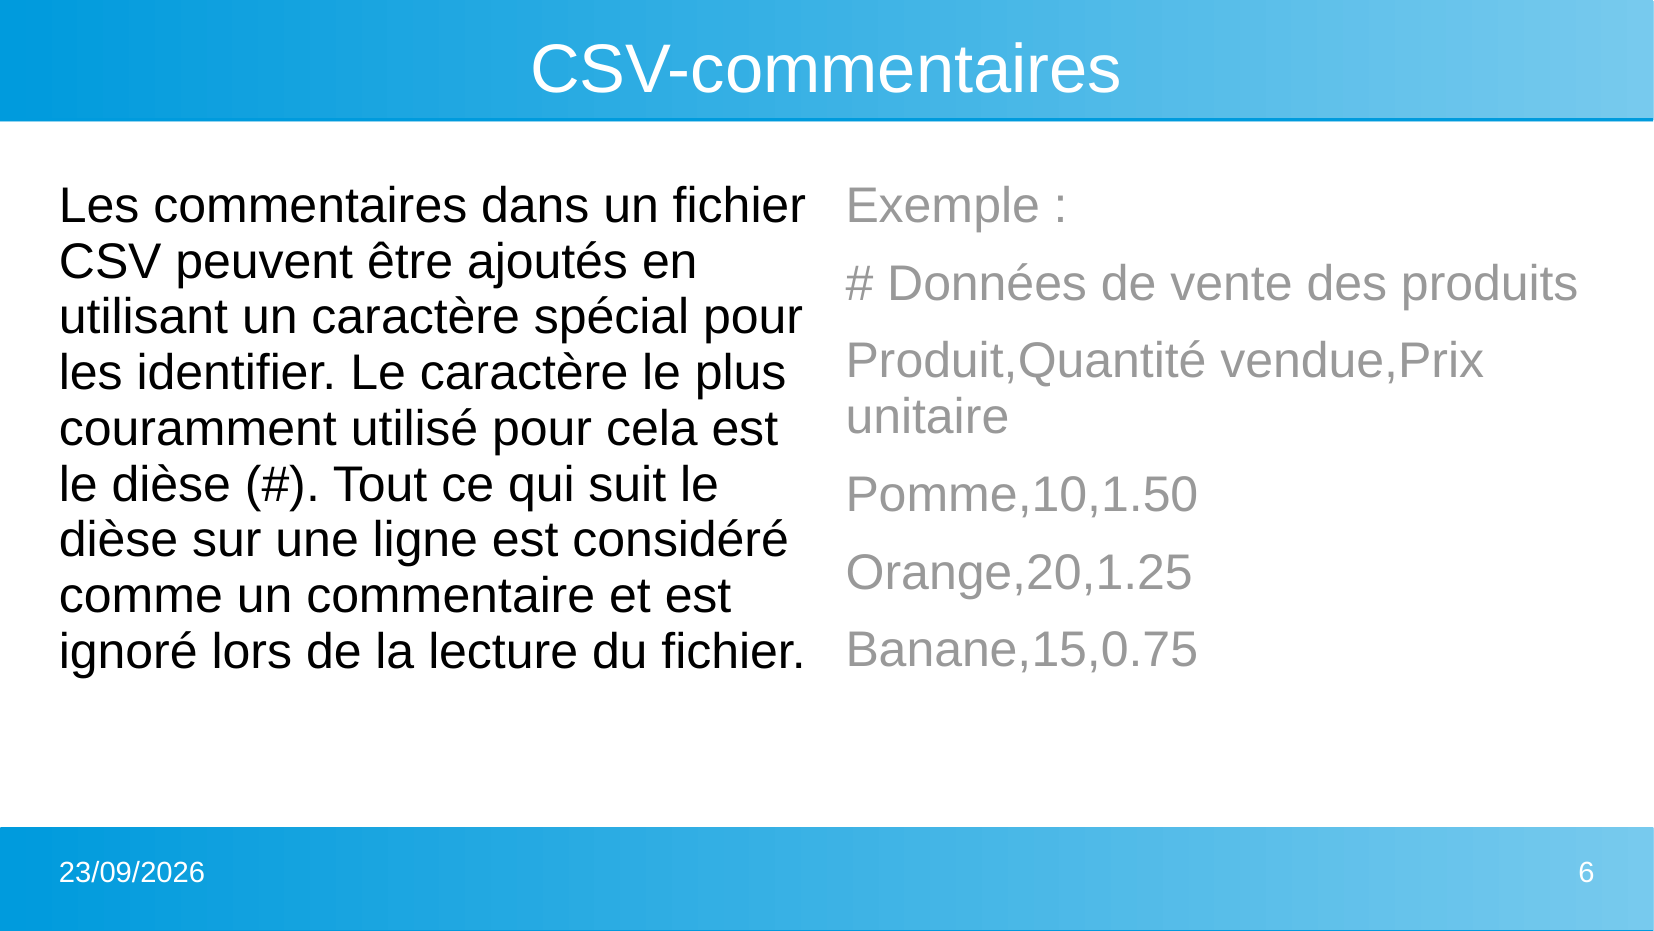

# CSV-commentaires
Les commentaires dans un fichier CSV peuvent être ajoutés en utilisant un caractère spécial pour les identifier. Le caractère le plus couramment utilisé pour cela est le dièse (#). Tout ce qui suit le dièse sur une ligne est considéré comme un commentaire et est ignoré lors de la lecture du fichier.
Exemple :
# Données de vente des produits
Produit,Quantité vendue,Prix unitaire
Pomme,10,1.50
Orange,20,1.25
Banane,15,0.75
6